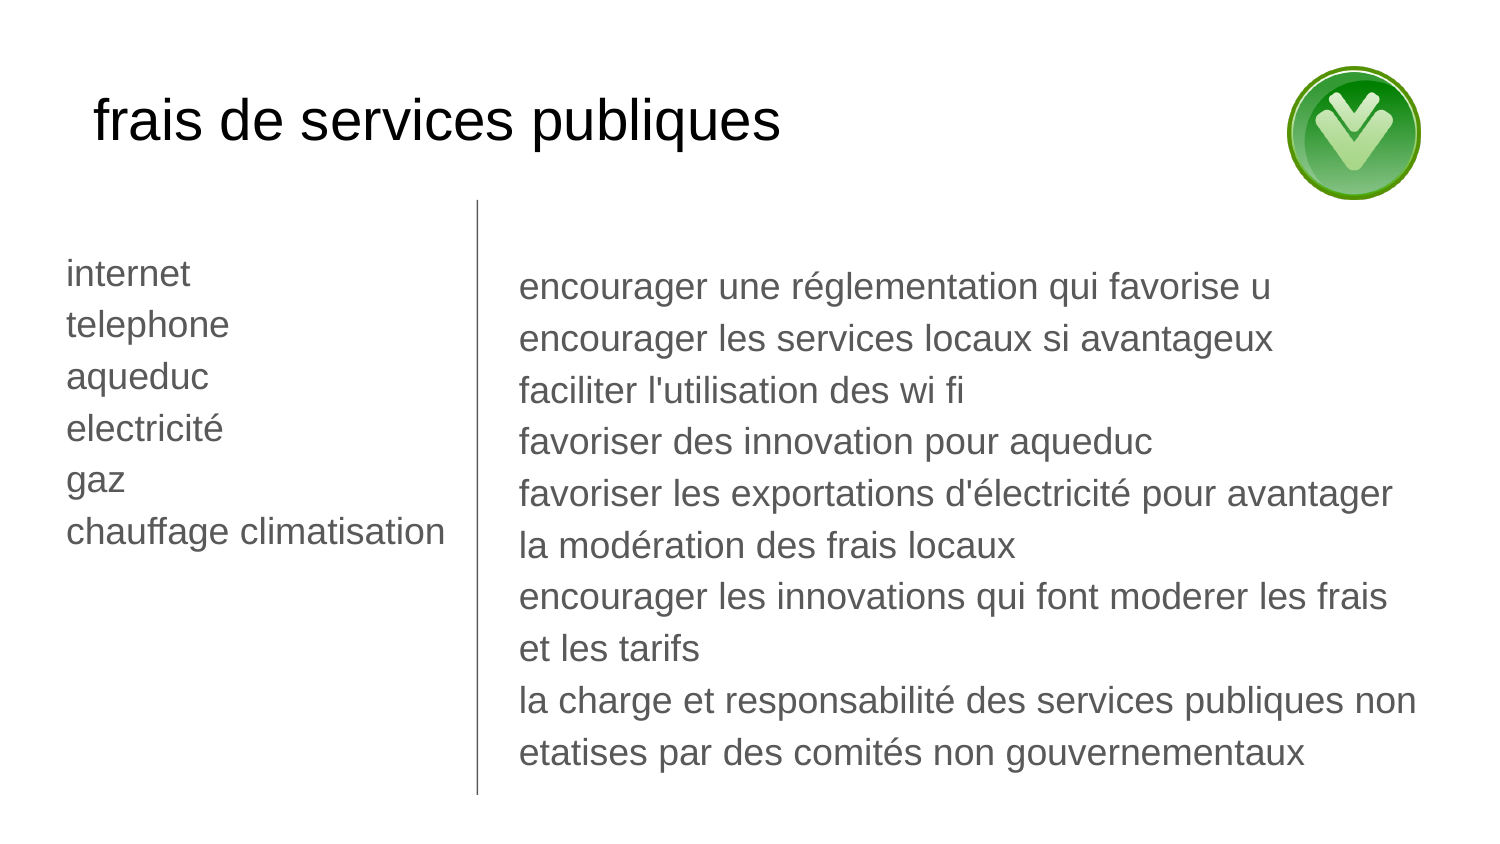

# frais de services publiques
internet
telephone
aqueduc
electricité
gaz
chauffage climatisation
encourager une réglementation qui favorise u
encourager les services locaux si avantageux
faciliter l'utilisation des wi fi
favoriser des innovation pour aqueduc
favoriser les exportations d'électricité pour avantager la modération des frais locaux
encourager les innovations qui font moderer les frais et les tarifs
la charge et responsabilité des services publiques non etatises par des comités non gouvernementaux